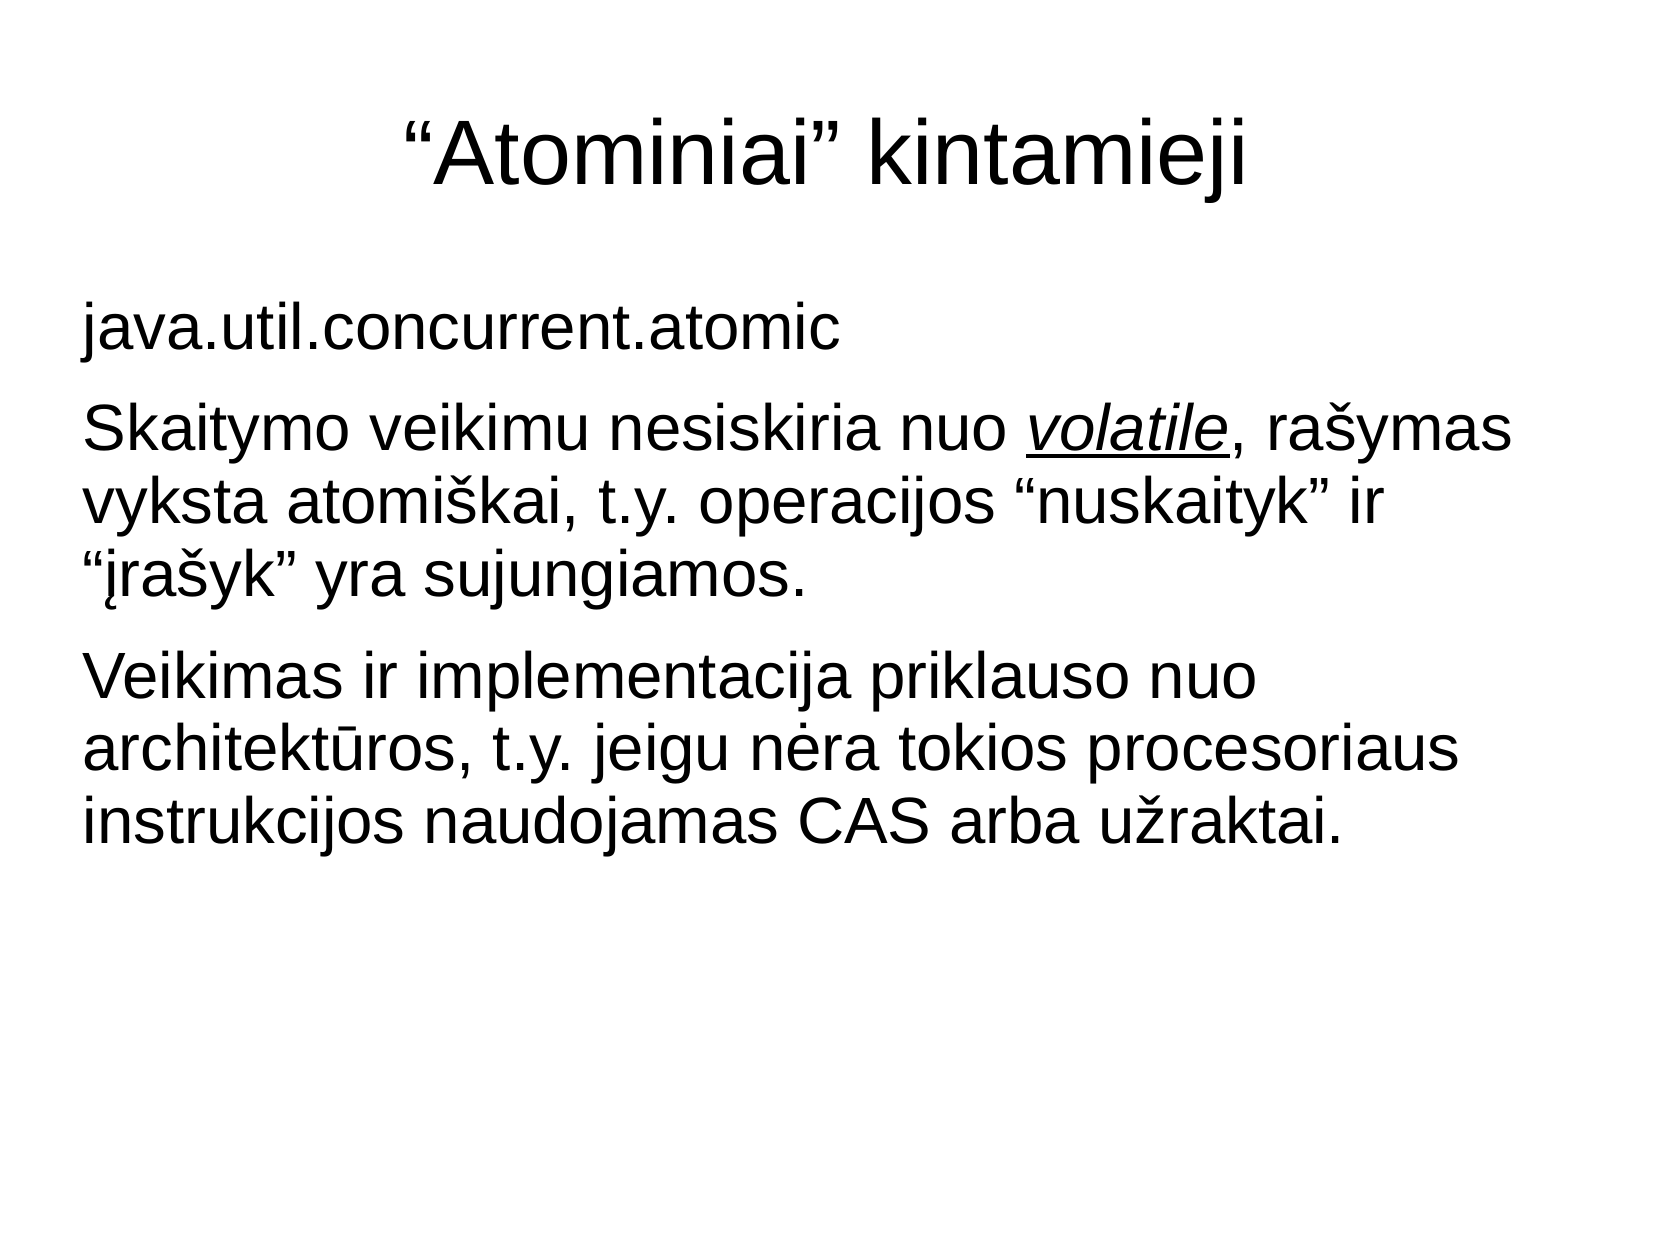

# “Atominiai” kintamieji
java.util.concurrent.atomic
Skaitymo veikimu nesiskiria nuo volatile, rašymas vyksta atomiškai, t.y. operacijos “nuskaityk” ir “įrašyk” yra sujungiamos.
Veikimas ir implementacija priklauso nuo architektūros, t.y. jeigu nėra tokios procesoriaus instrukcijos naudojamas CAS arba užraktai.